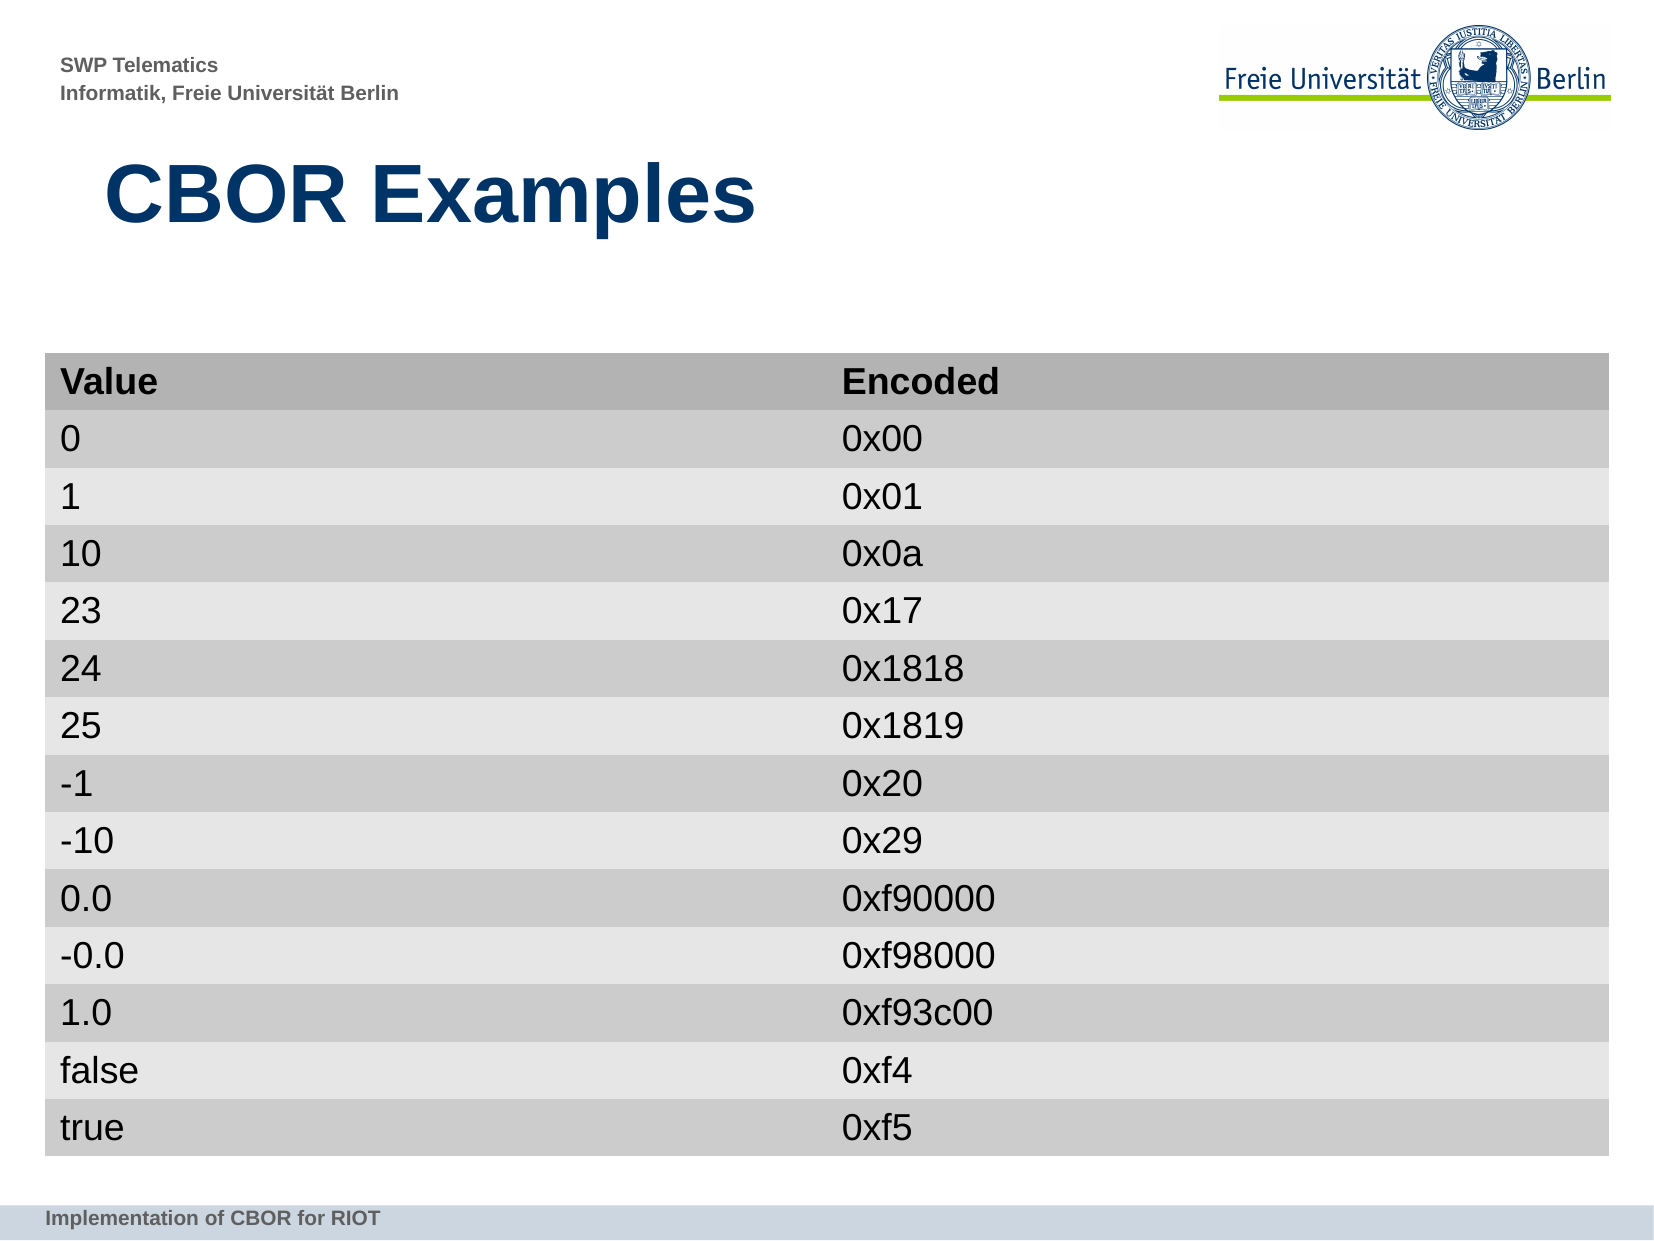

# CBOR Examples
| Value | Encoded |
| --- | --- |
| 0 | 0x00 |
| 1 | 0x01 |
| 10 | 0x0a |
| 23 | 0x17 |
| 24 | 0x1818 |
| 25 | 0x1819 |
| -1 | 0x20 |
| -10 | 0x29 |
| 0.0 | 0xf90000 |
| -0.0 | 0xf98000 |
| 1.0 | 0xf93c00 |
| false | 0xf4 |
| true | 0xf5 |